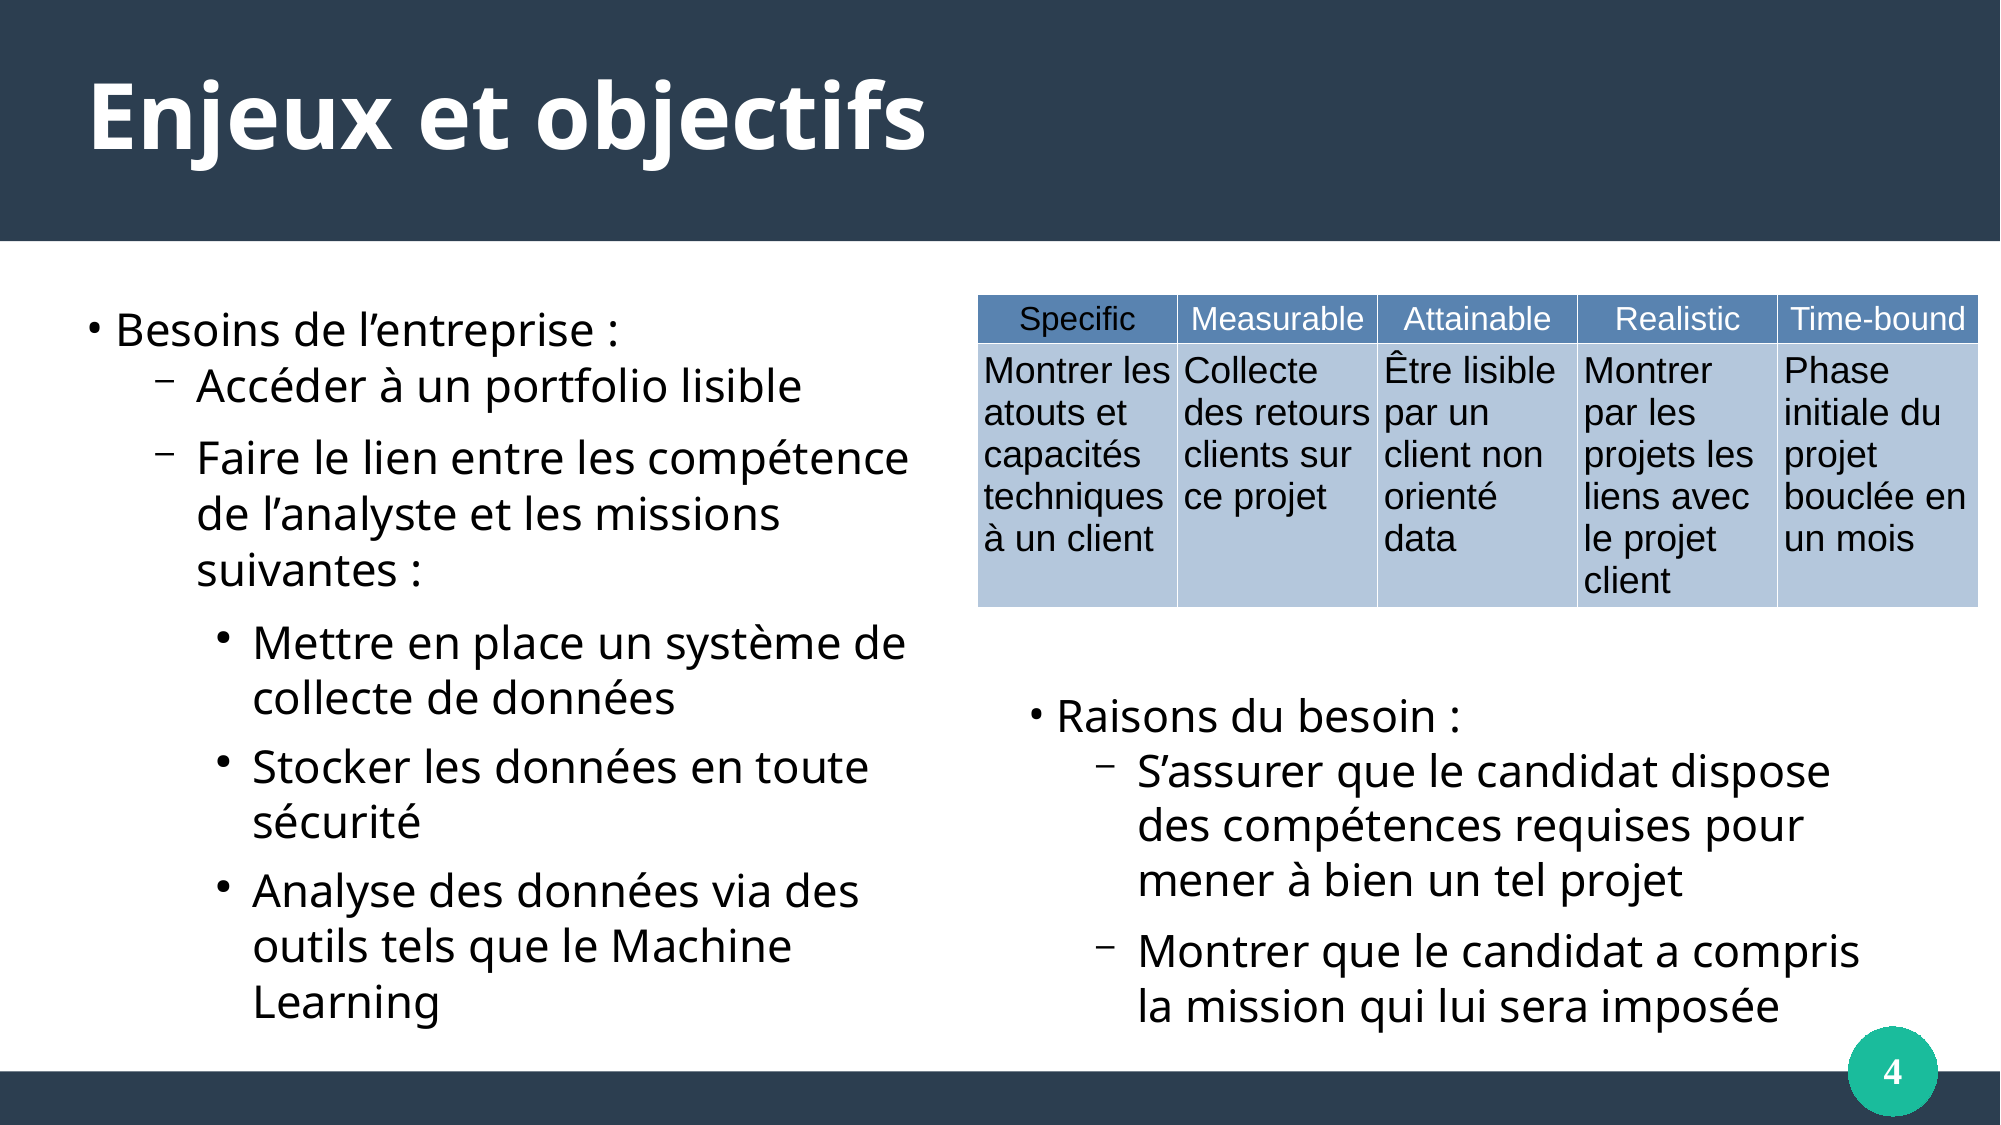

# Enjeux et objectifs
Besoins de l’entreprise :
Accéder à un portfolio lisible
Faire le lien entre les compétence de l’analyste et les missions suivantes :
Mettre en place un système de collecte de données
Stocker les données en toute sécurité
Analyse des données via des outils tels que le Machine Learning
| Specific | Measurable | Attainable | Realistic | Time-bound |
| --- | --- | --- | --- | --- |
| Montrer les atouts et capacités techniques à un client | Collecte des retours clients sur ce projet | Être lisible par un client non orienté data | Montrer par les projets les liens avec le projet client | Phase initiale du projet bouclée en un mois |
Raisons du besoin :
S’assurer que le candidat dispose des compétences requises pour mener à bien un tel projet
Montrer que le candidat a compris la mission qui lui sera imposée
4